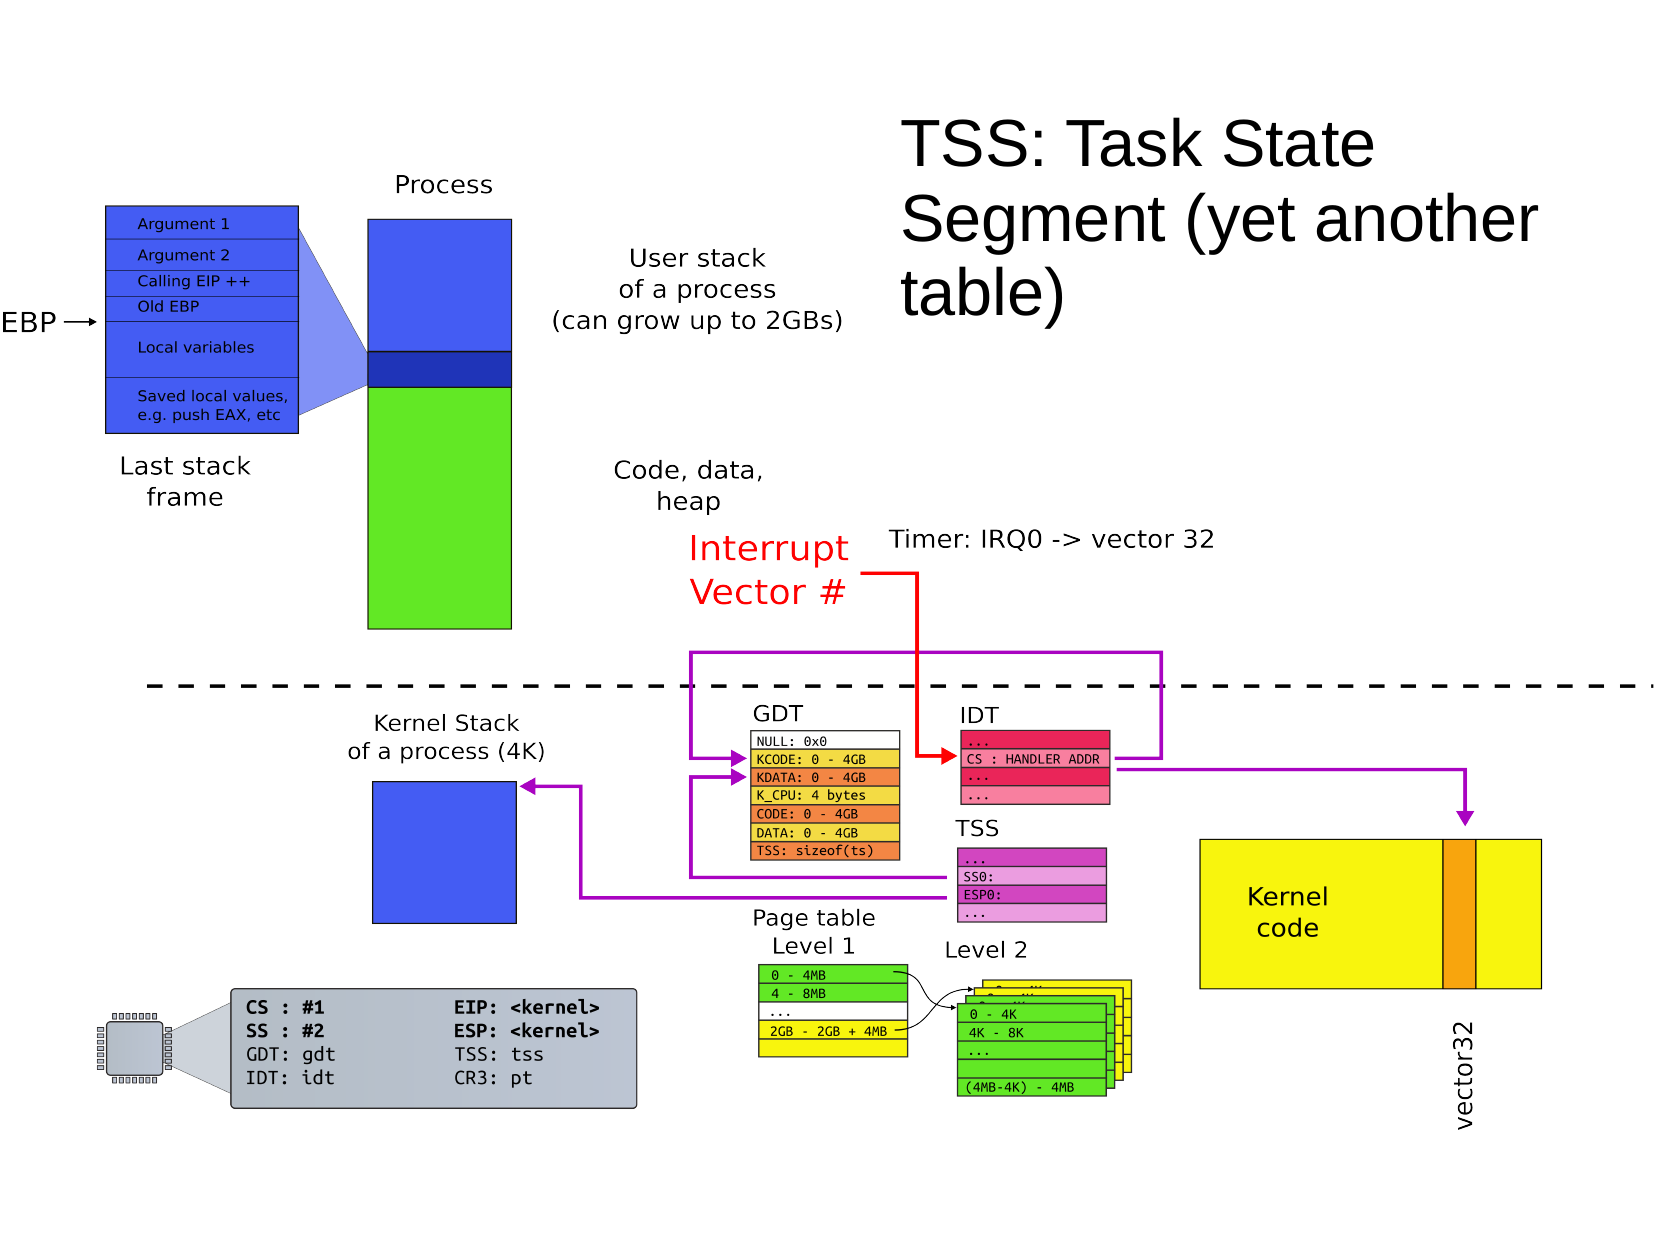

# TSS: Task State Segment (yet another table)